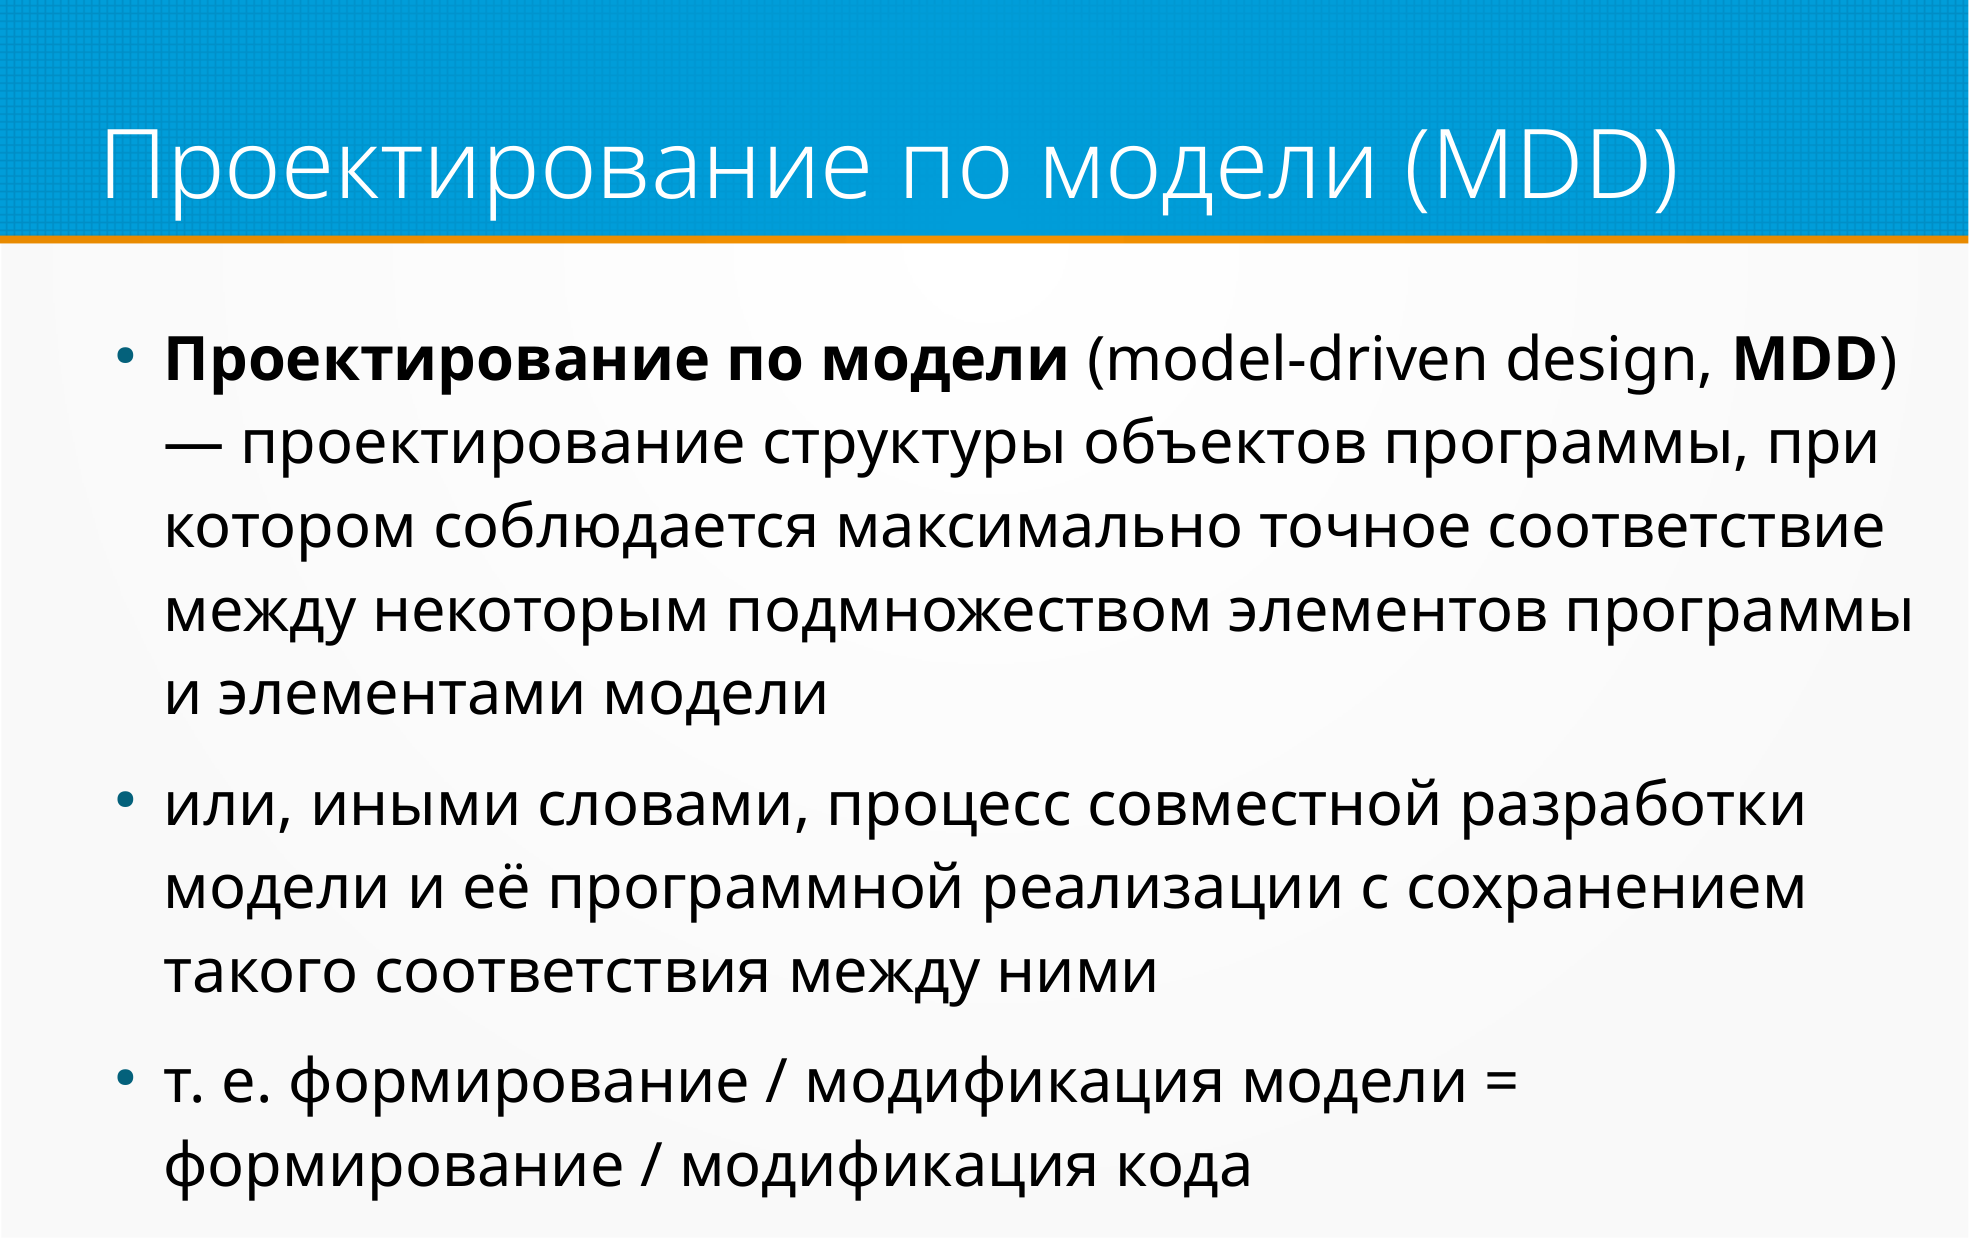

# Проектирование по модели (MDD)
Проектирование по модели (model-driven design, MDD) — проектирование структуры объектов программы, при котором соблюдается максимально точное соответствие между некоторым подмножеством элементов программы и элементами модели
или, иными словами, процесс совместной разработки модели и её программной реализации с сохранением такого соответствия между ними
т. е. формирование / модификация модели = формирование / модификация кода